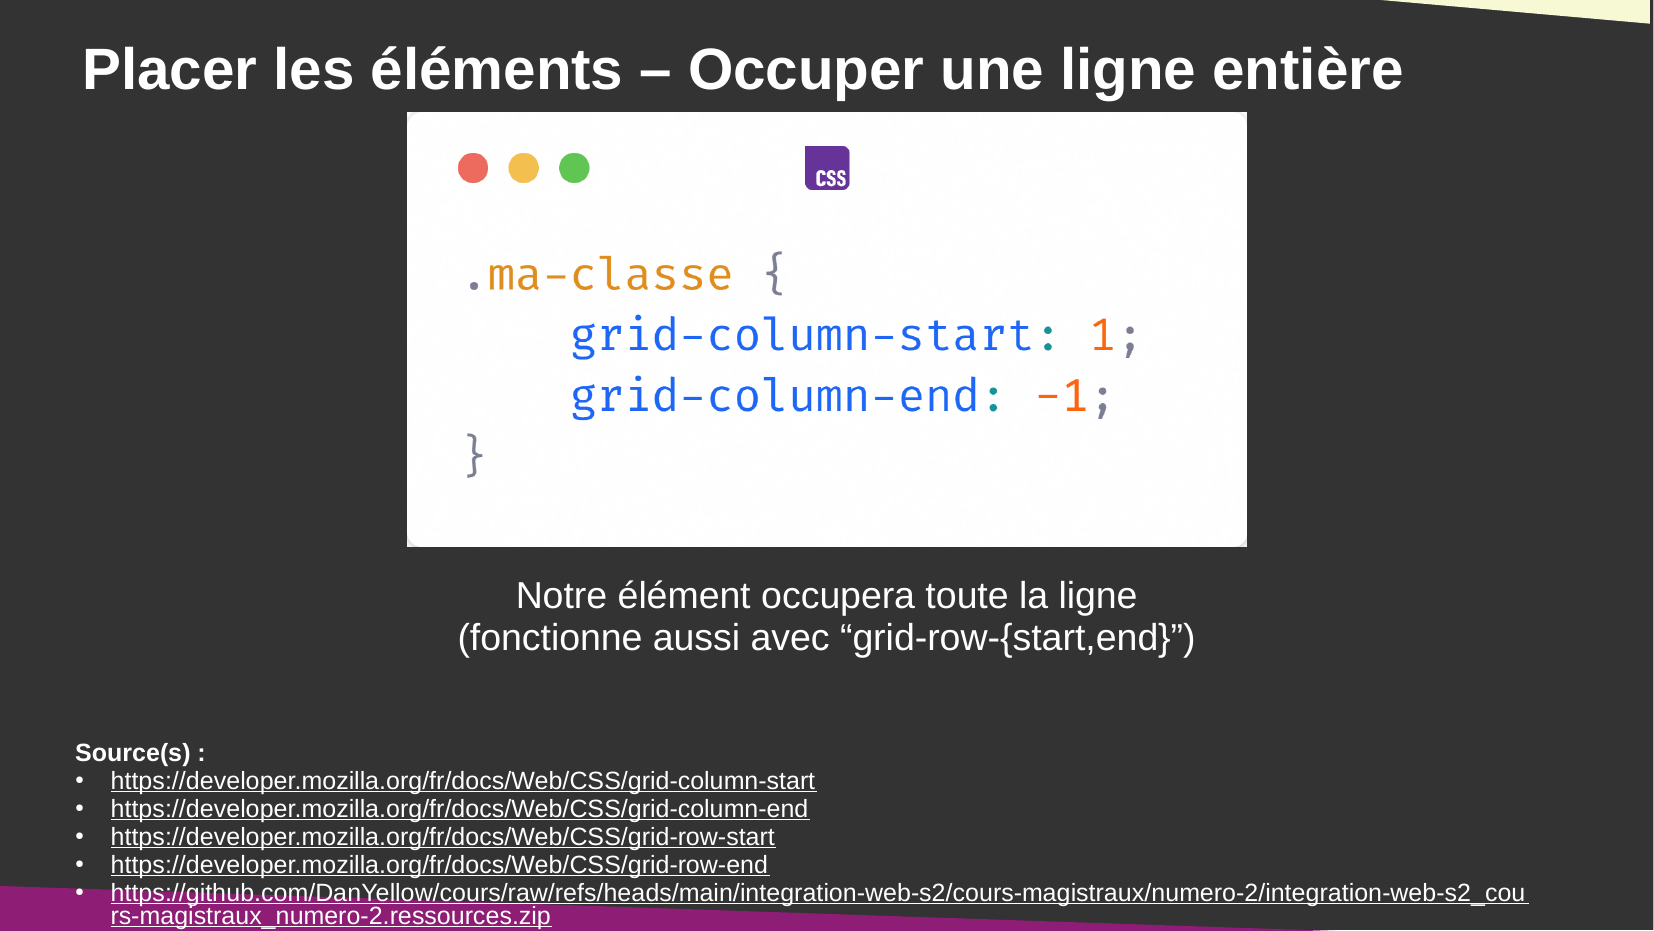

# Placer les éléments – Occuper une ligne entière
Notre élément occupera toute la ligne
(fonctionne aussi avec “grid-row-{start,end}”)
Source(s) :
https://developer.mozilla.org/fr/docs/Web/CSS/grid-column-start
https://developer.mozilla.org/fr/docs/Web/CSS/grid-column-end
https://developer.mozilla.org/fr/docs/Web/CSS/grid-row-start
https://developer.mozilla.org/fr/docs/Web/CSS/grid-row-end
https://github.com/DanYellow/cours/raw/refs/heads/main/integration-web-s2/cours-magistraux/numero-2/integration-web-s2_cours-magistraux_numero-2.ressources.zip